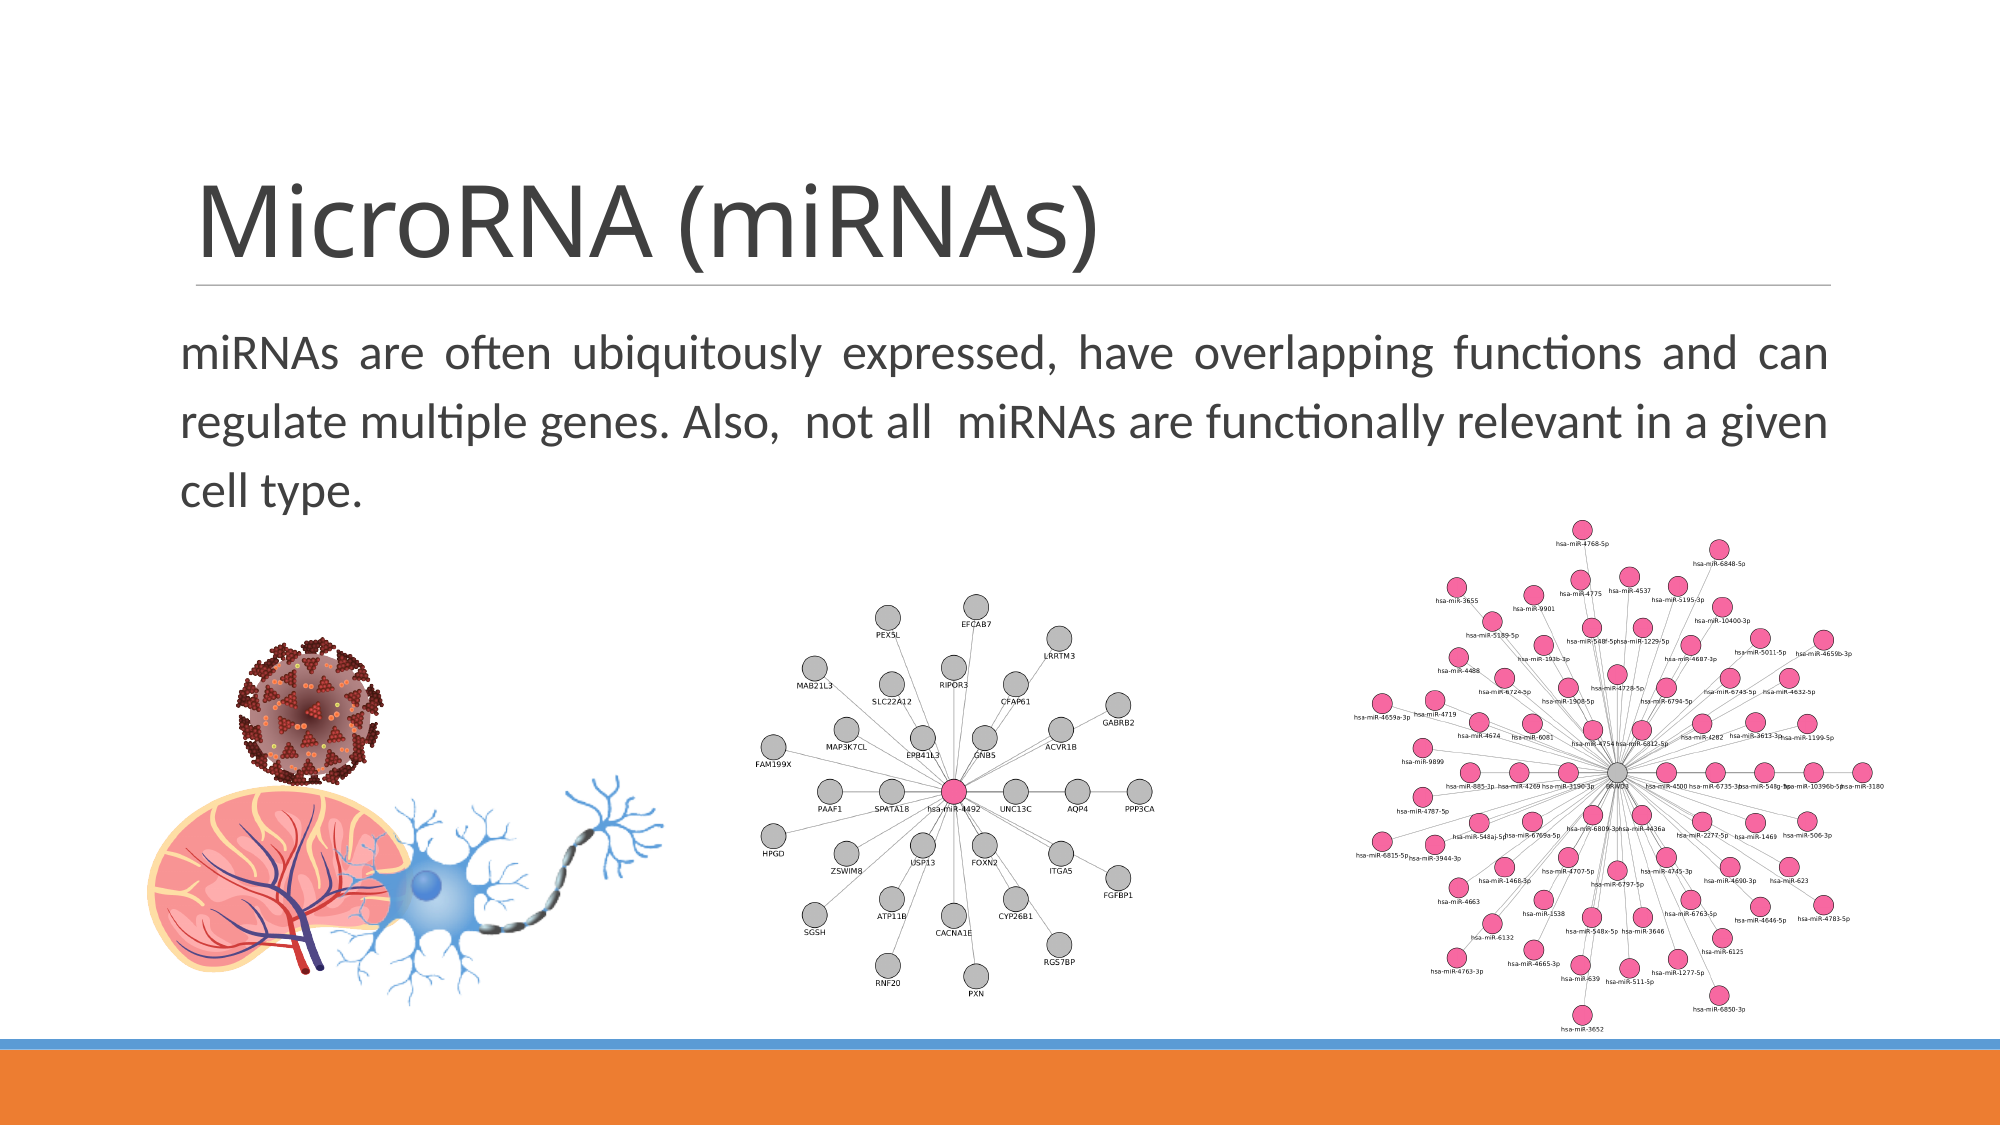

# MicroRNA (miRNAs)
miRNAs are often ubiquitously expressed, have overlapping functions and can regulate multiple genes. Also, not all miRNAs are functionally relevant in a given cell type.